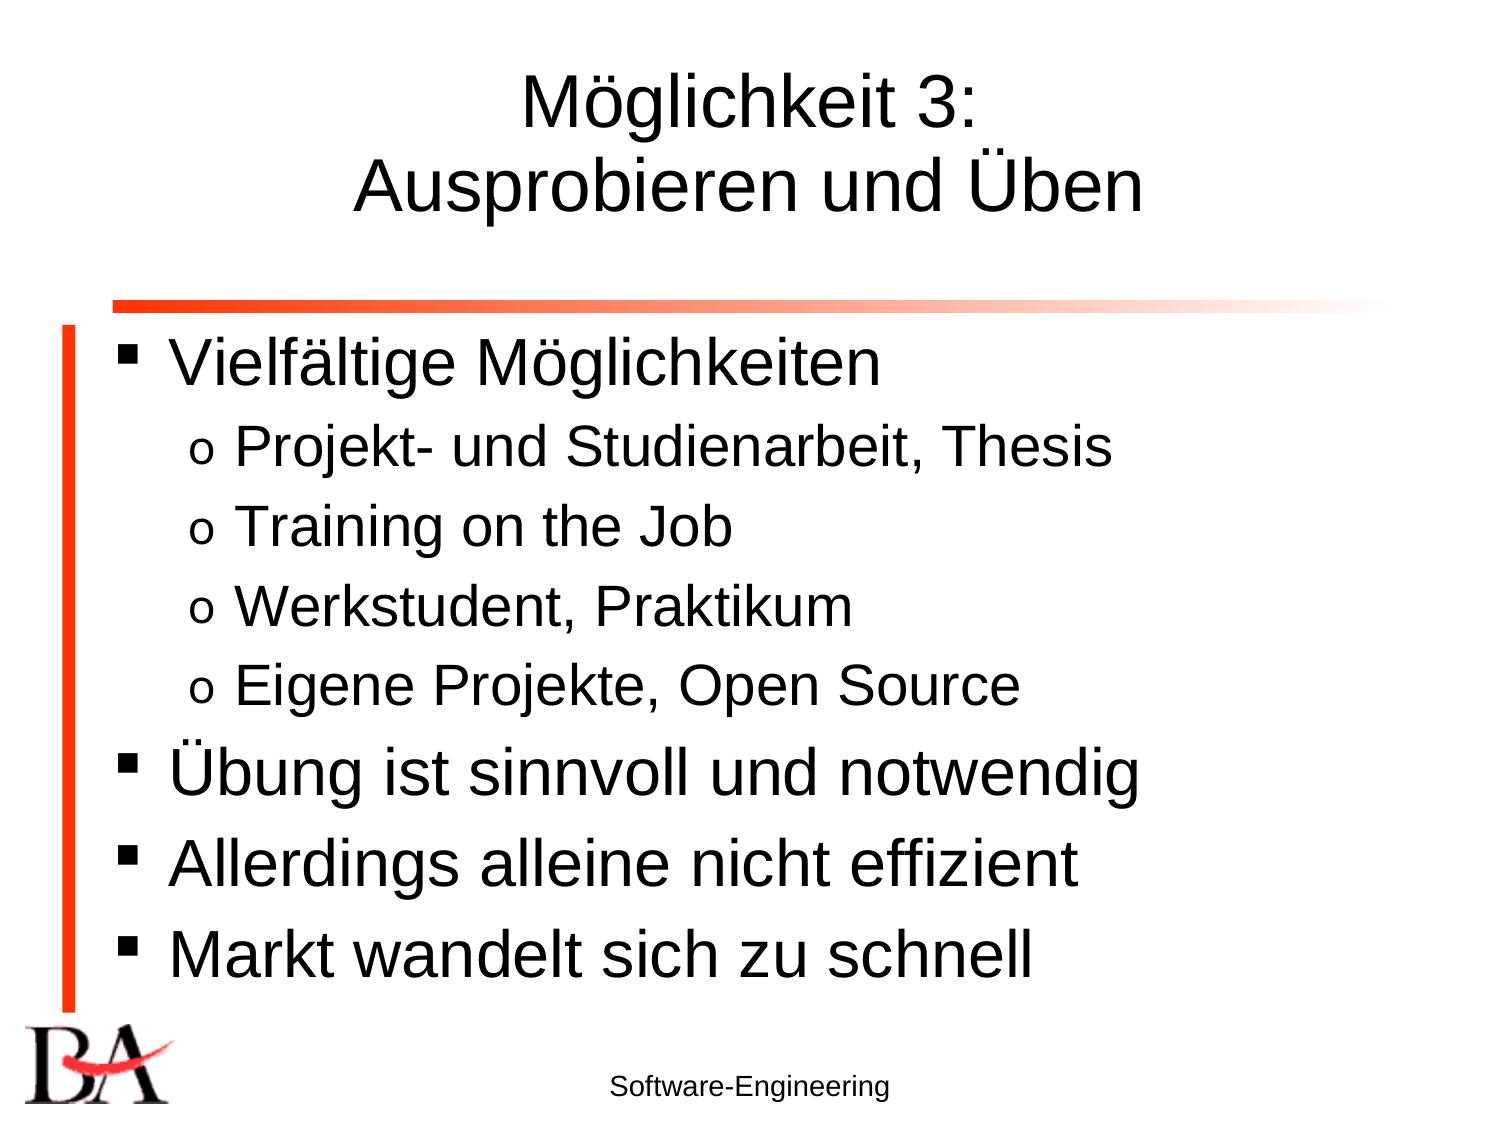

# Möglichkeit 3: Ausprobieren und Üben
Vielfältige Möglichkeiten
Projekt- und Studienarbeit, Thesis
Training on the Job
Werkstudent, Praktikum
Eigene Projekte, Open Source
Übung ist sinnvoll und notwendig
Allerdings alleine nicht effizient
Markt wandelt sich zu schnell